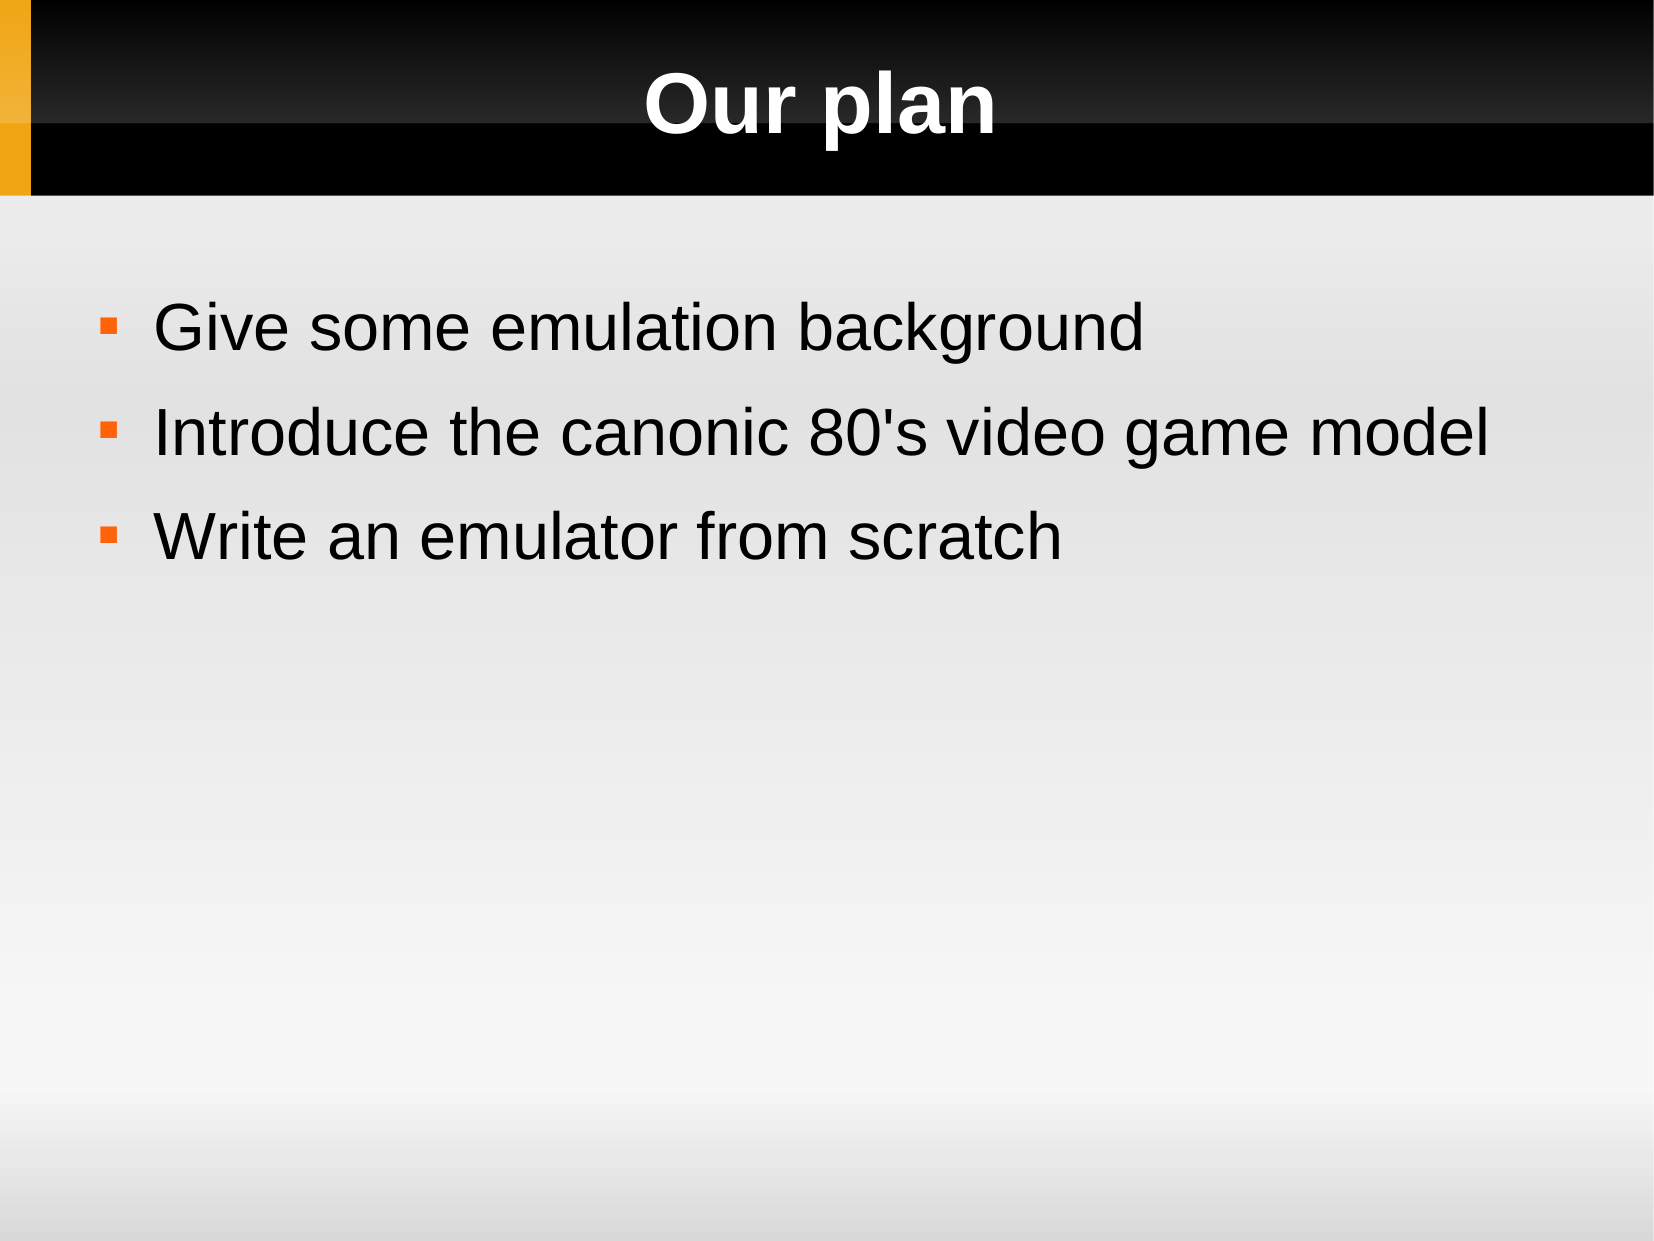

# Our plan
Give some emulation background
Introduce the canonic 80's video game model
Write an emulator from scratch